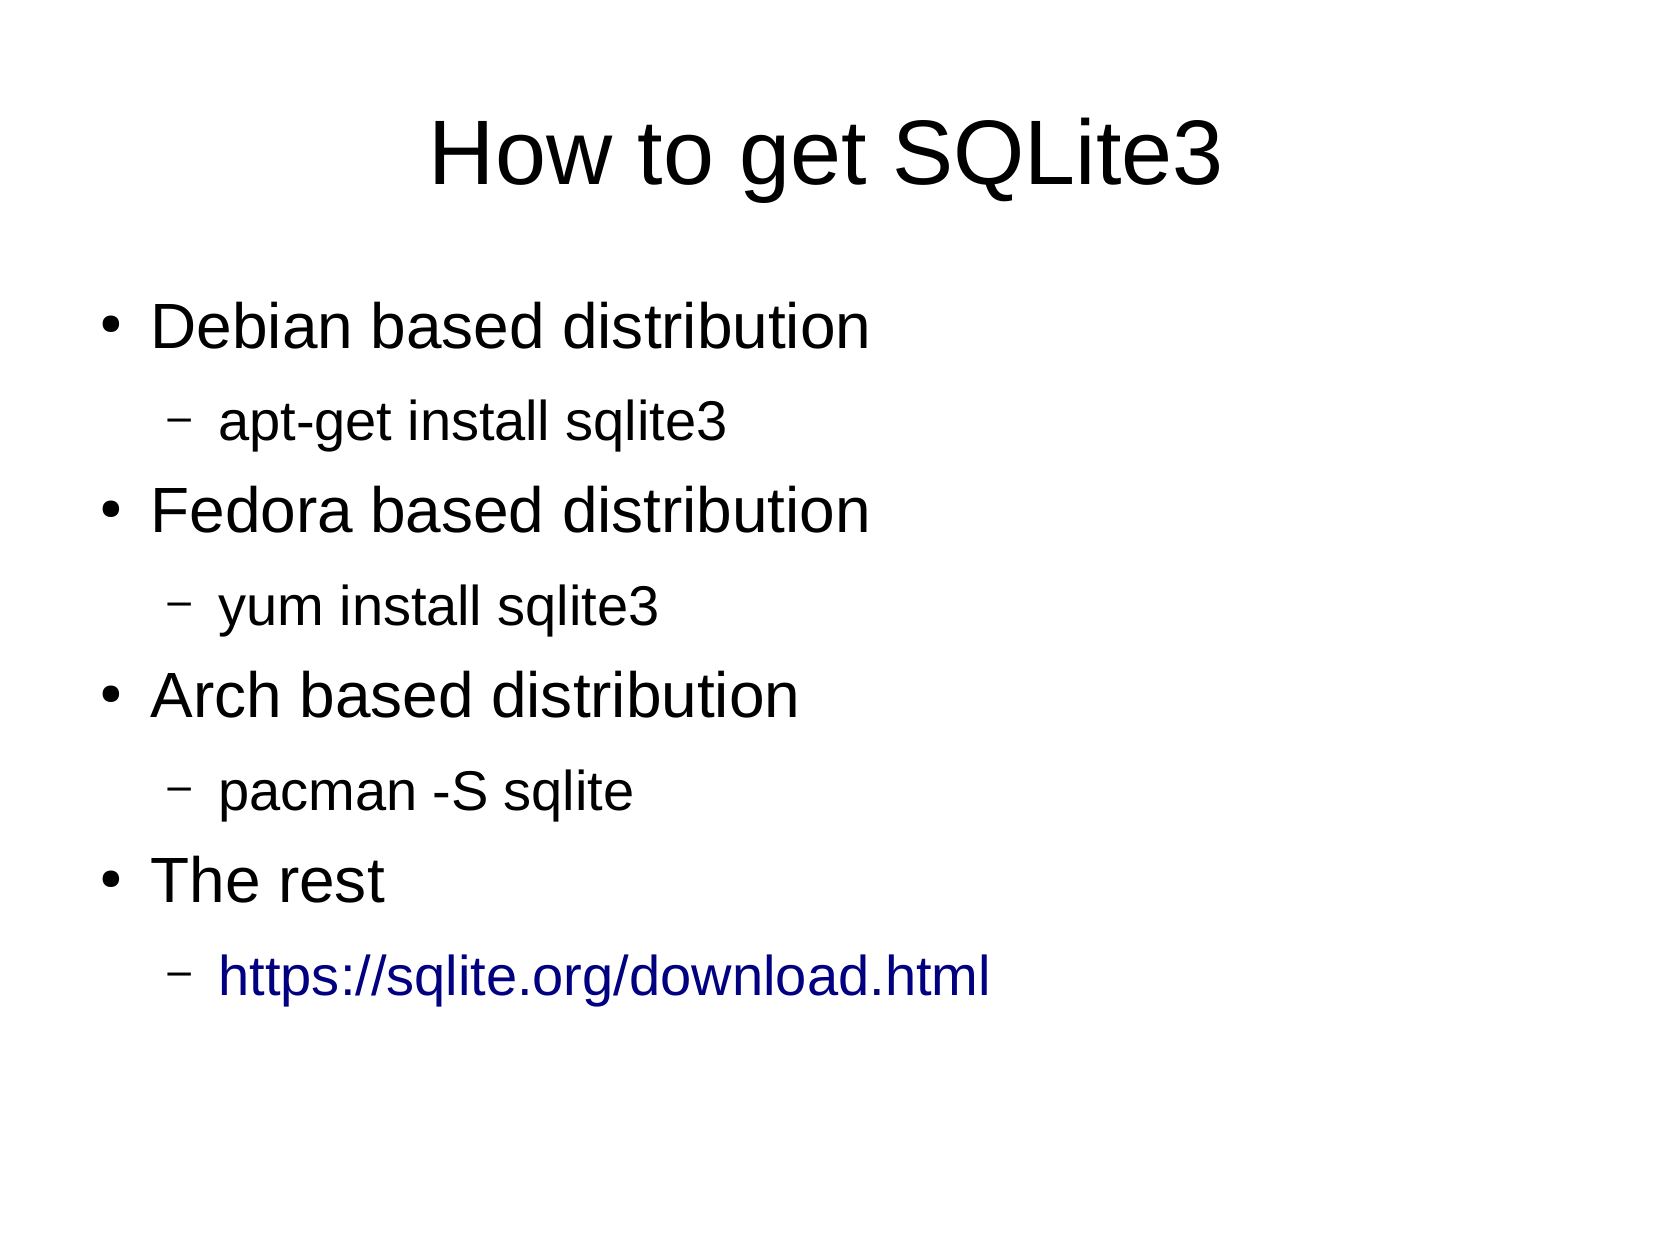

# How to get SQLite3
Debian based distribution
apt-get install sqlite3
Fedora based distribution
yum install sqlite3
Arch based distribution
pacman -S sqlite
The rest
https://sqlite.org/download.html